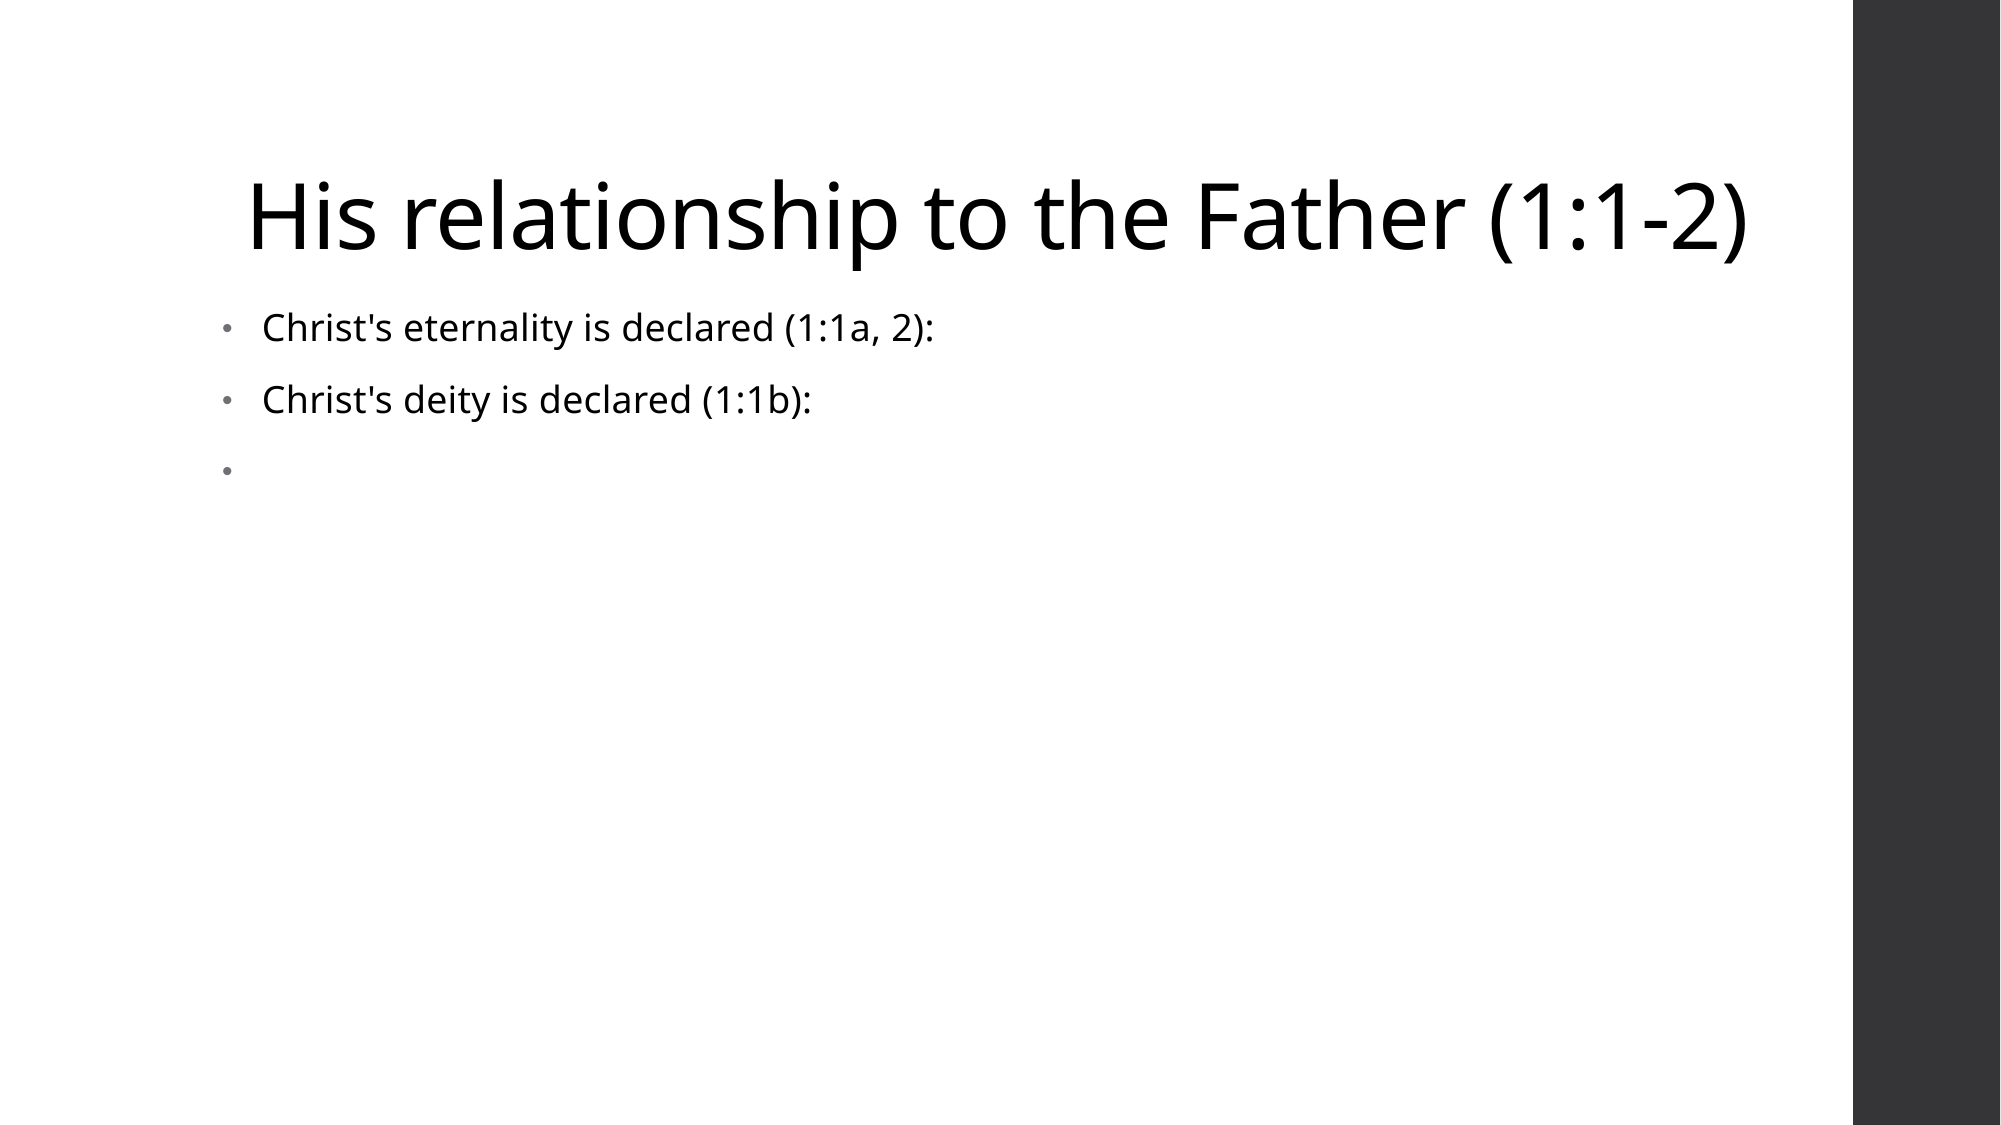

# His relationship to the Father (1:1-2)
 Christ's eternality is declared (1:1a, 2):
 Christ's deity is declared (1:1b):